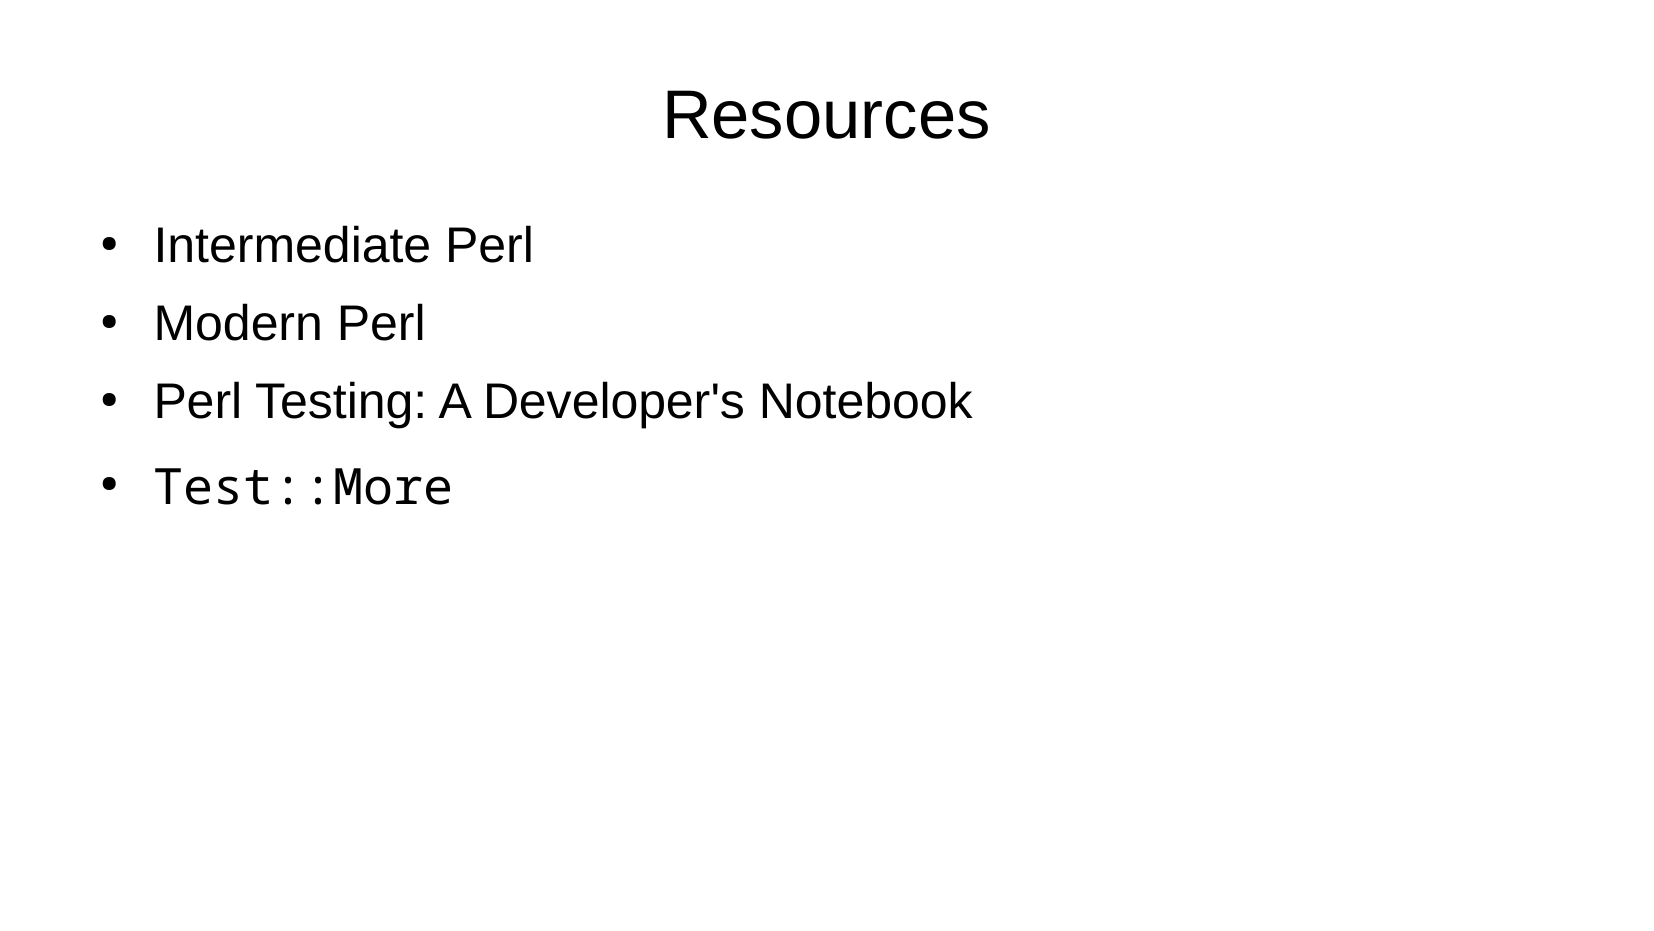

# Resources
Intermediate Perl
Modern Perl
Perl Testing: A Developer's Notebook
Test::More